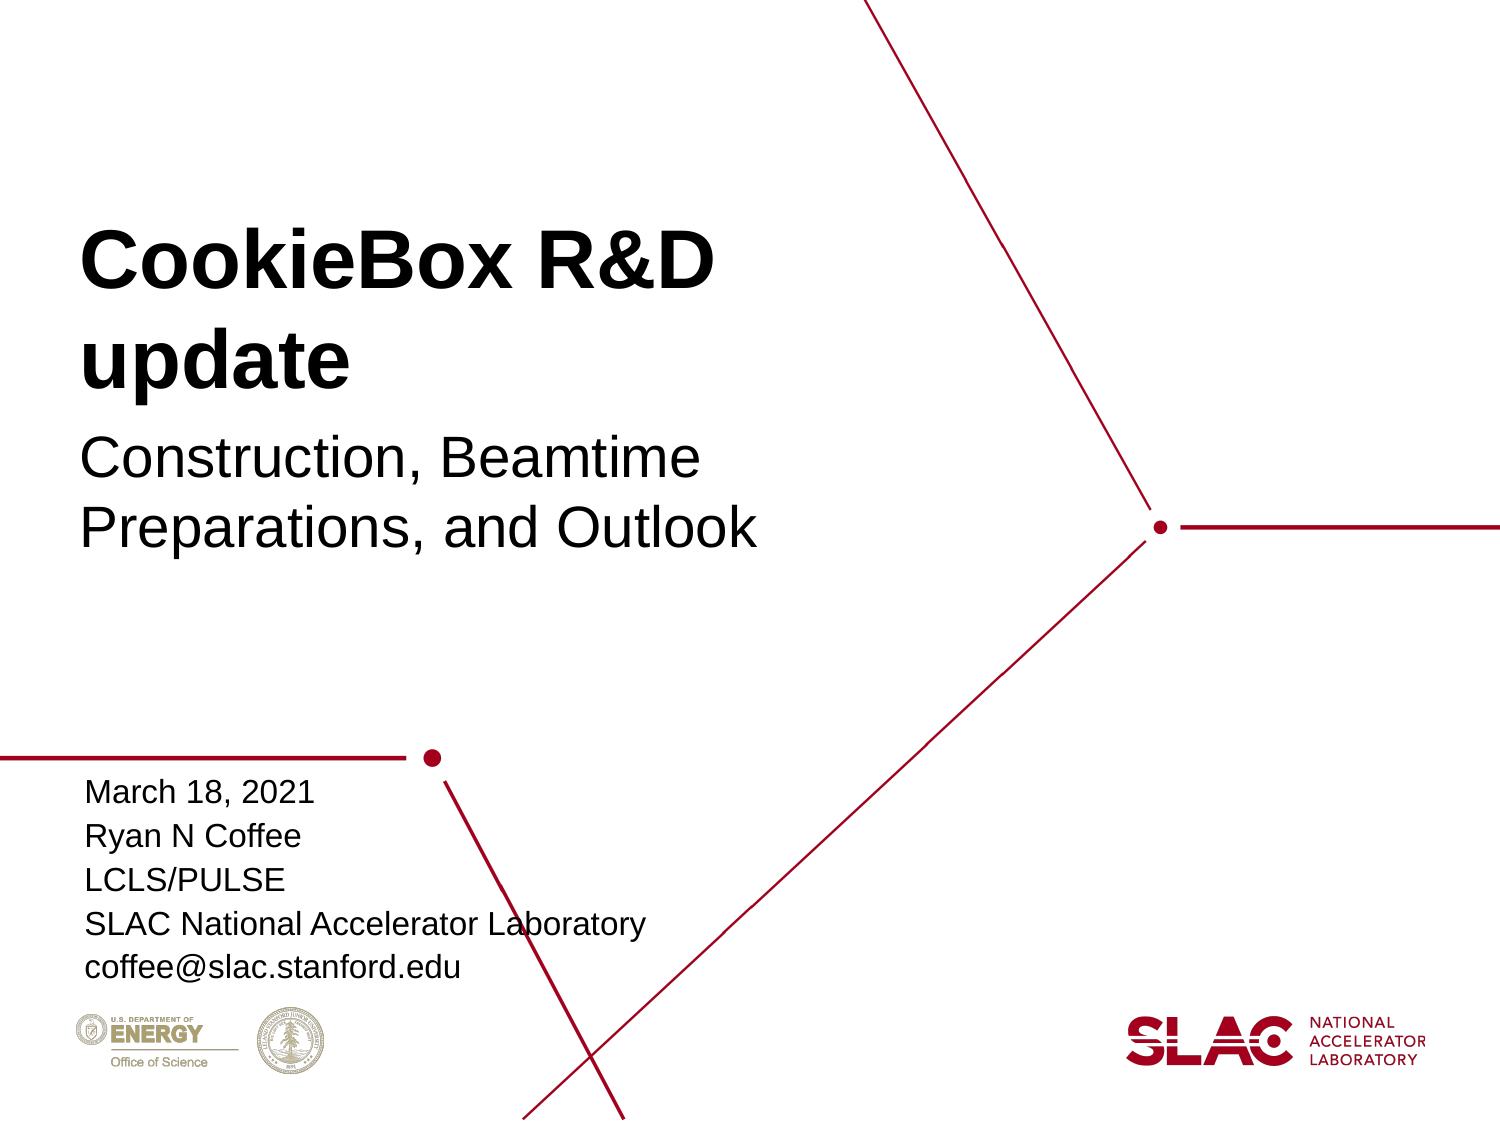

# CookieBox R&D update
Construction, Beamtime Preparations, and Outlook
March 18, 2021
Ryan N Coffee
LCLS/PULSE
SLAC National Accelerator Laboratory
coffee@slac.stanford.edu